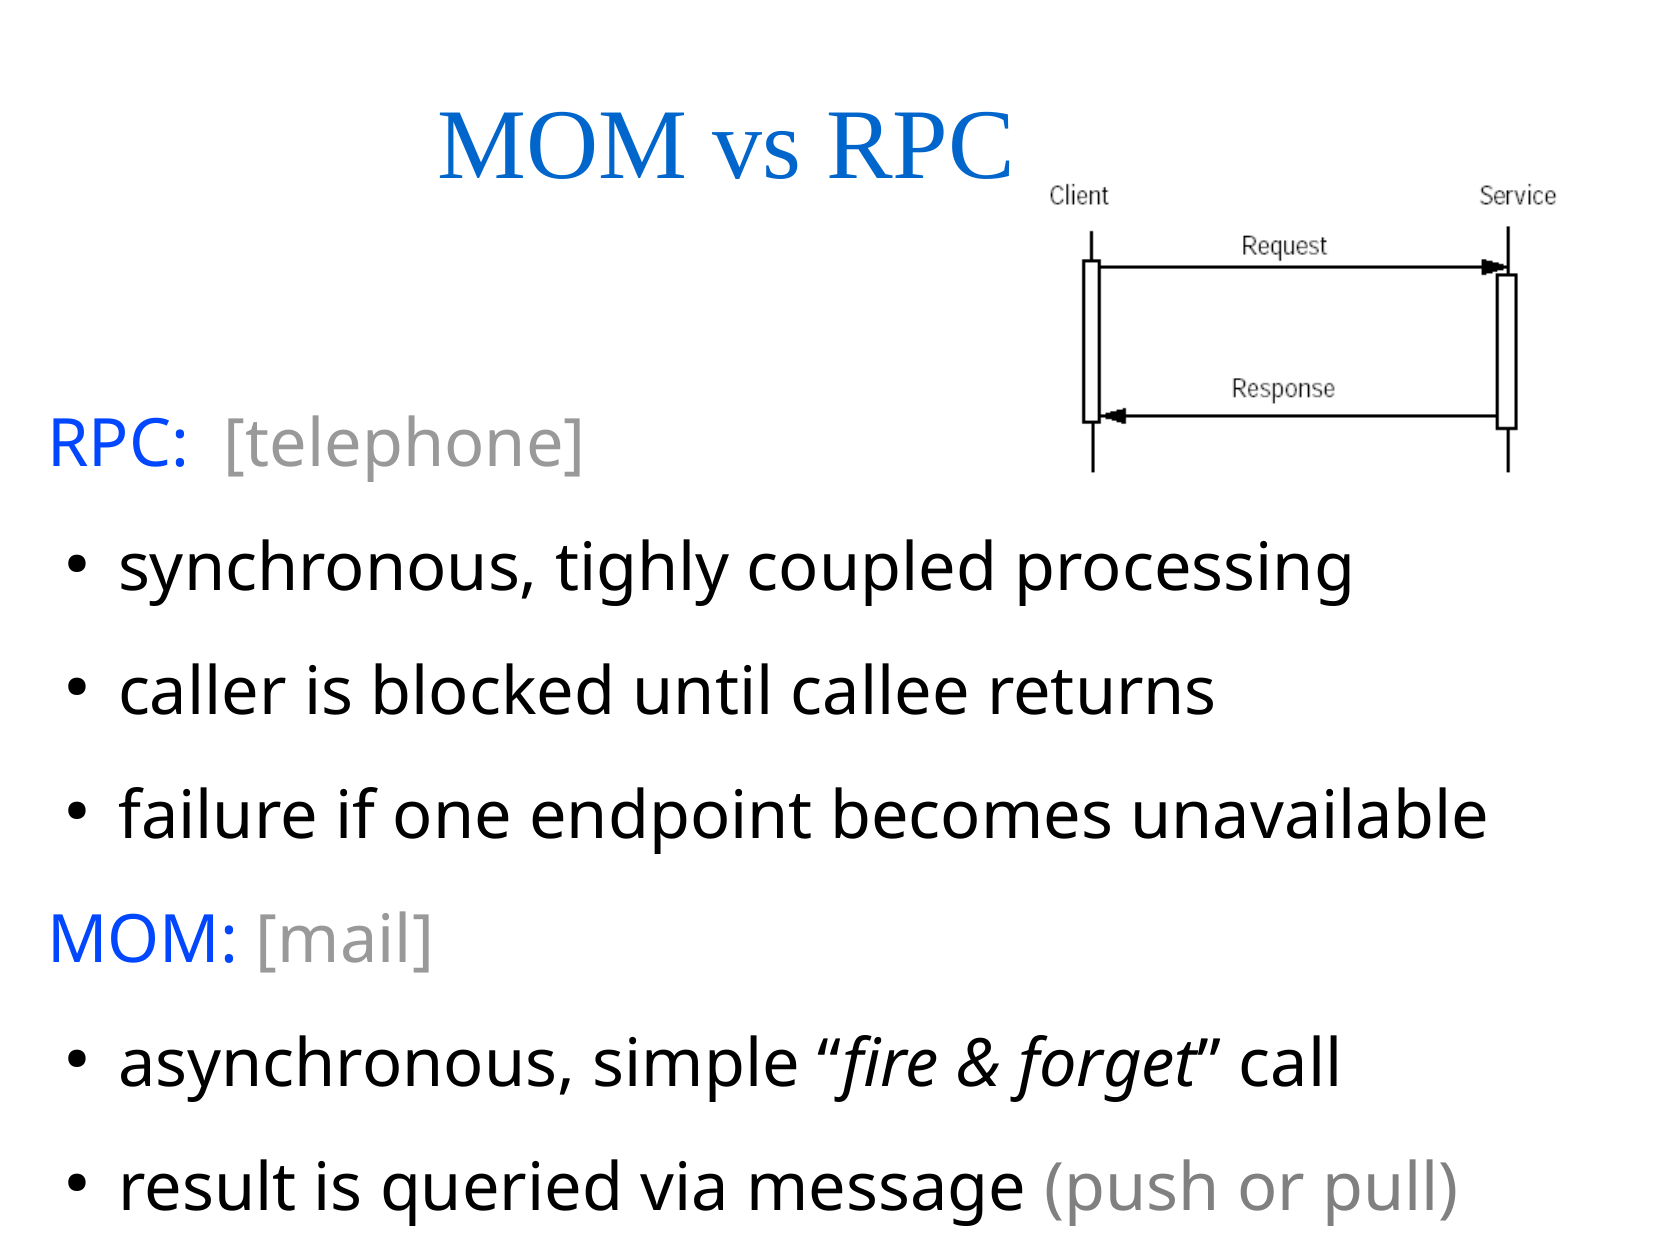

# MOM vs RPC
RPC: [telephone]
synchronous, tighly coupled processing
caller is blocked until callee returns
failure if one endpoint becomes unavailable
MOM: [mail]
asynchronous, simple “fire & forget” call
result is queried via message (push or pull)